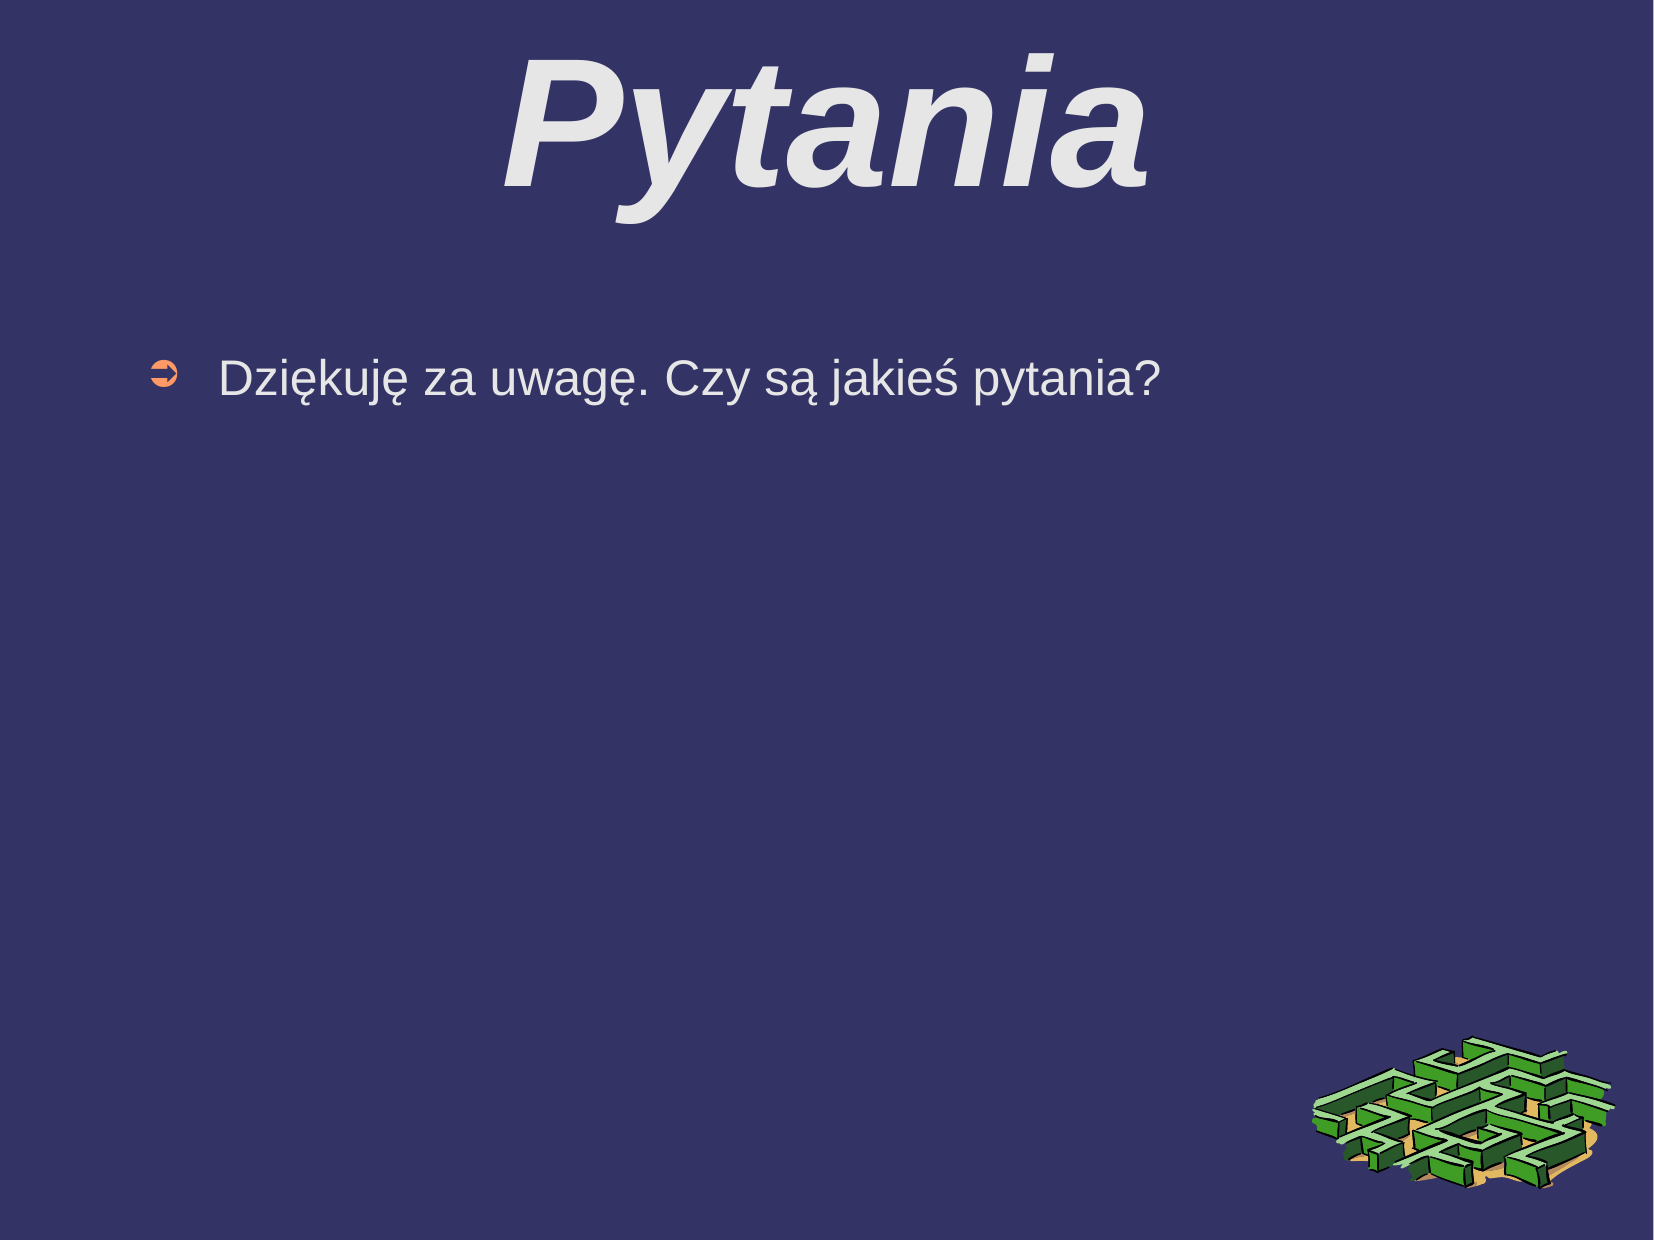

# Pytania
Dziękuję za uwagę. Czy są jakieś pytania?